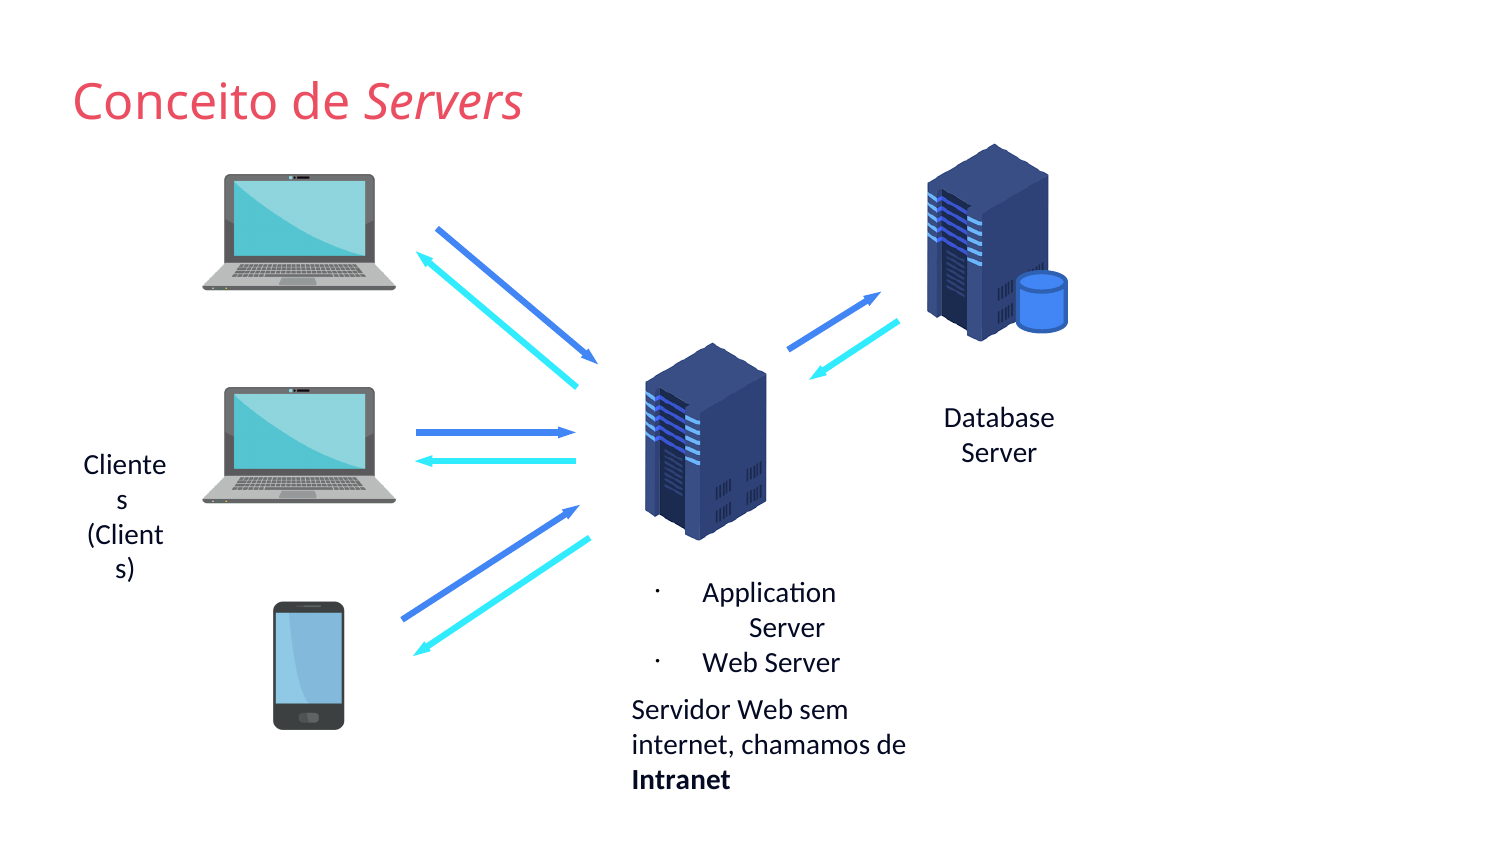

Conceito de Servers
Database Server
Clientes
(Clients)
Application Server
Web Server
Servidor Web sem internet, chamamos de Intranet